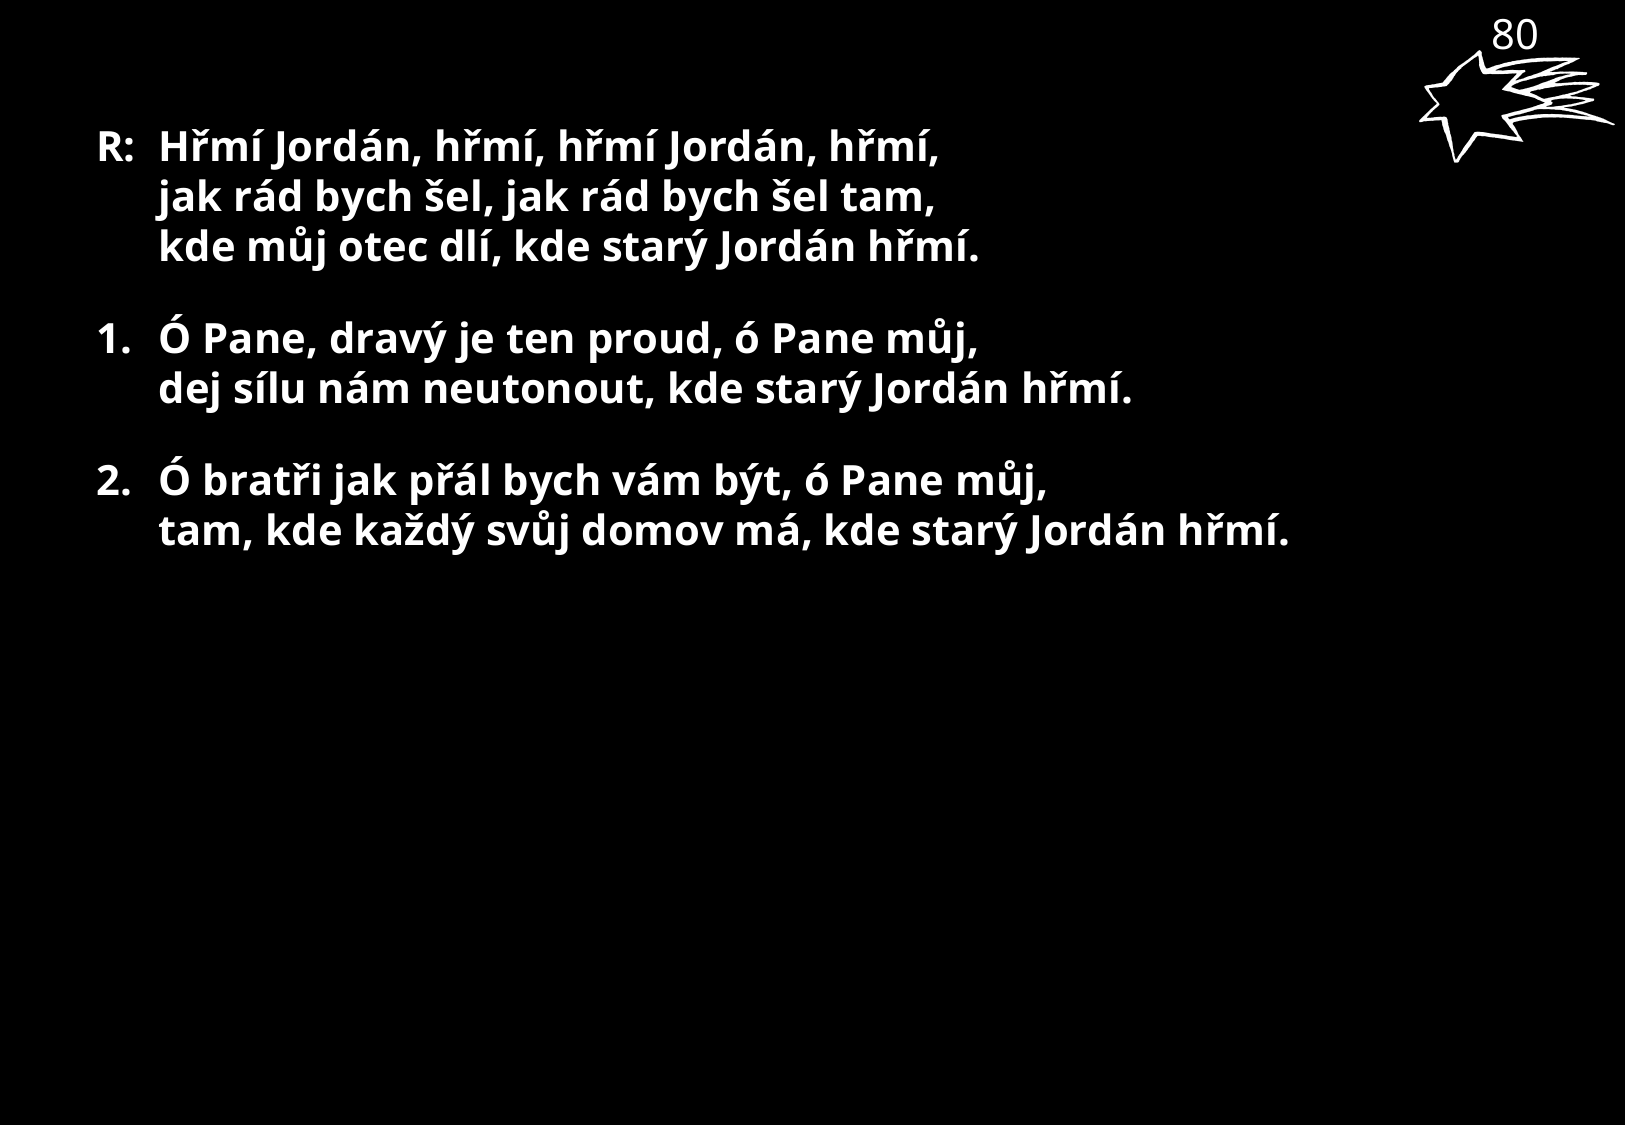

80
# R: 	Hřmí Jordán, hřmí, hřmí Jordán, hřmí, jak rád bych šel, jak rád bych šel tam, kde můj otec dlí, kde starý Jordán hřmí.
Ó Pane, dravý je ten proud, ó Pane můj,
dej sílu nám neutonout, kde starý Jordán hřmí.
Ó bratři jak přál bych vám být, ó Pane můj,
tam, kde každý svůj domov má, kde starý Jordán hřmí.